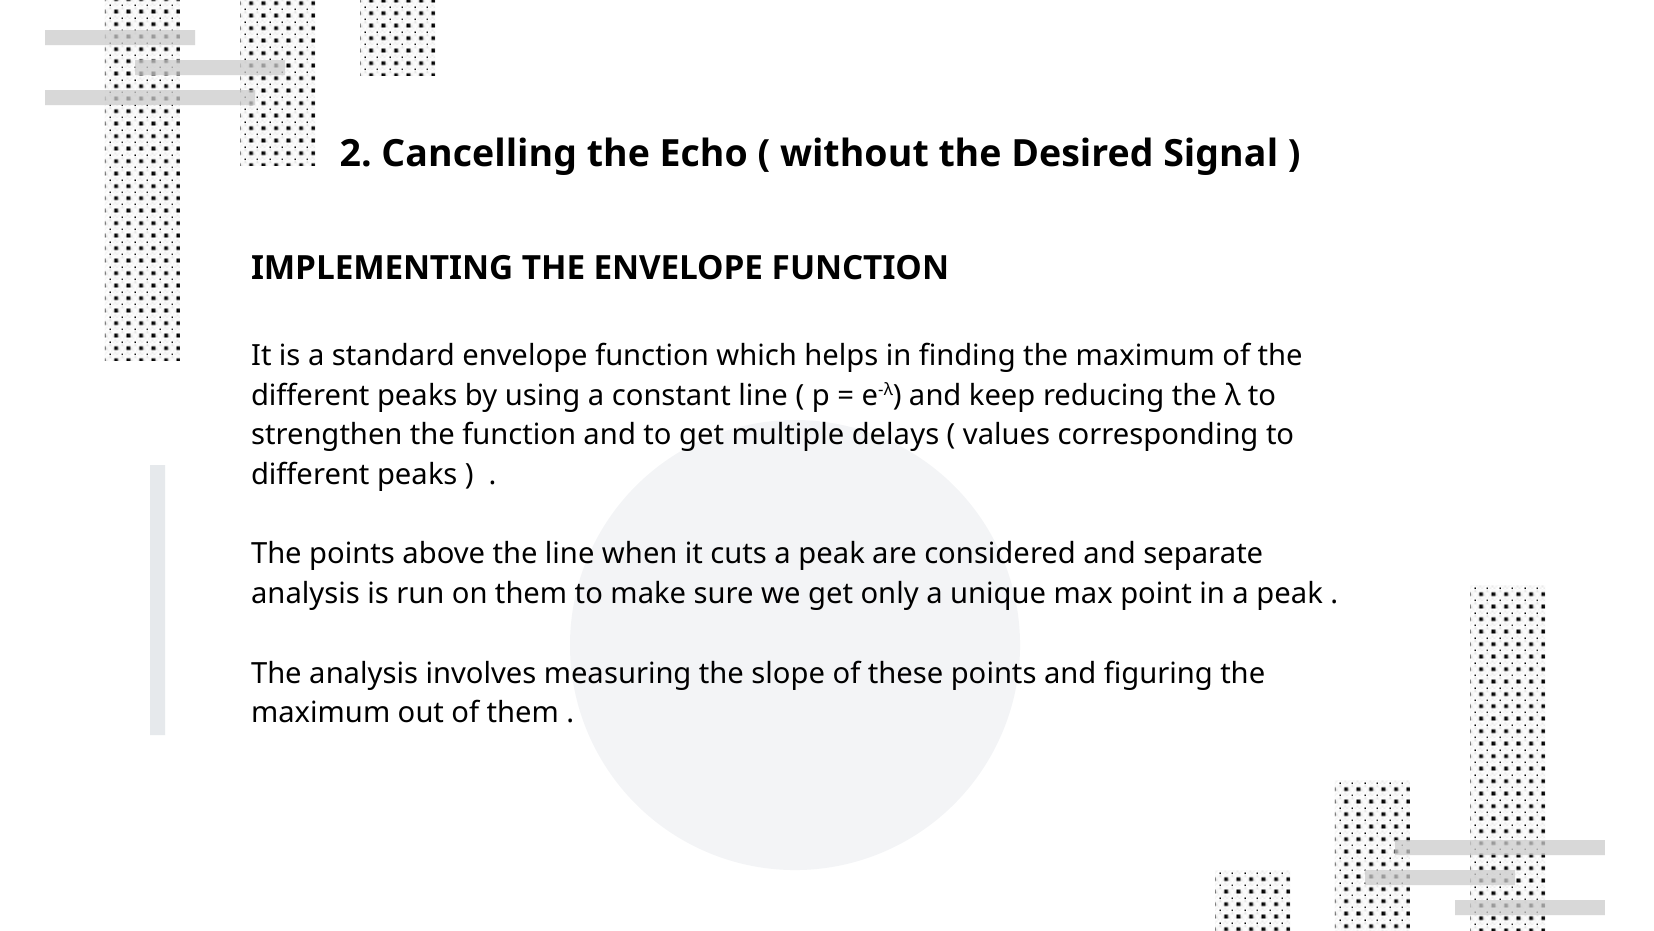

2. Cancelling the Echo ( without the Desired Signal )
IMPLEMENTING THE ENVELOPE FUNCTION
It is a standard envelope function which helps in finding the maximum of the different peaks by using a constant line ( p = e-λ) and keep reducing the λ to strengthen the function and to get multiple delays ( values corresponding to different peaks ) .
The points above the line when it cuts a peak are considered and separate analysis is run on them to make sure we get only a unique max point in a peak .
The analysis involves measuring the slope of these points and figuring the maximum out of them .